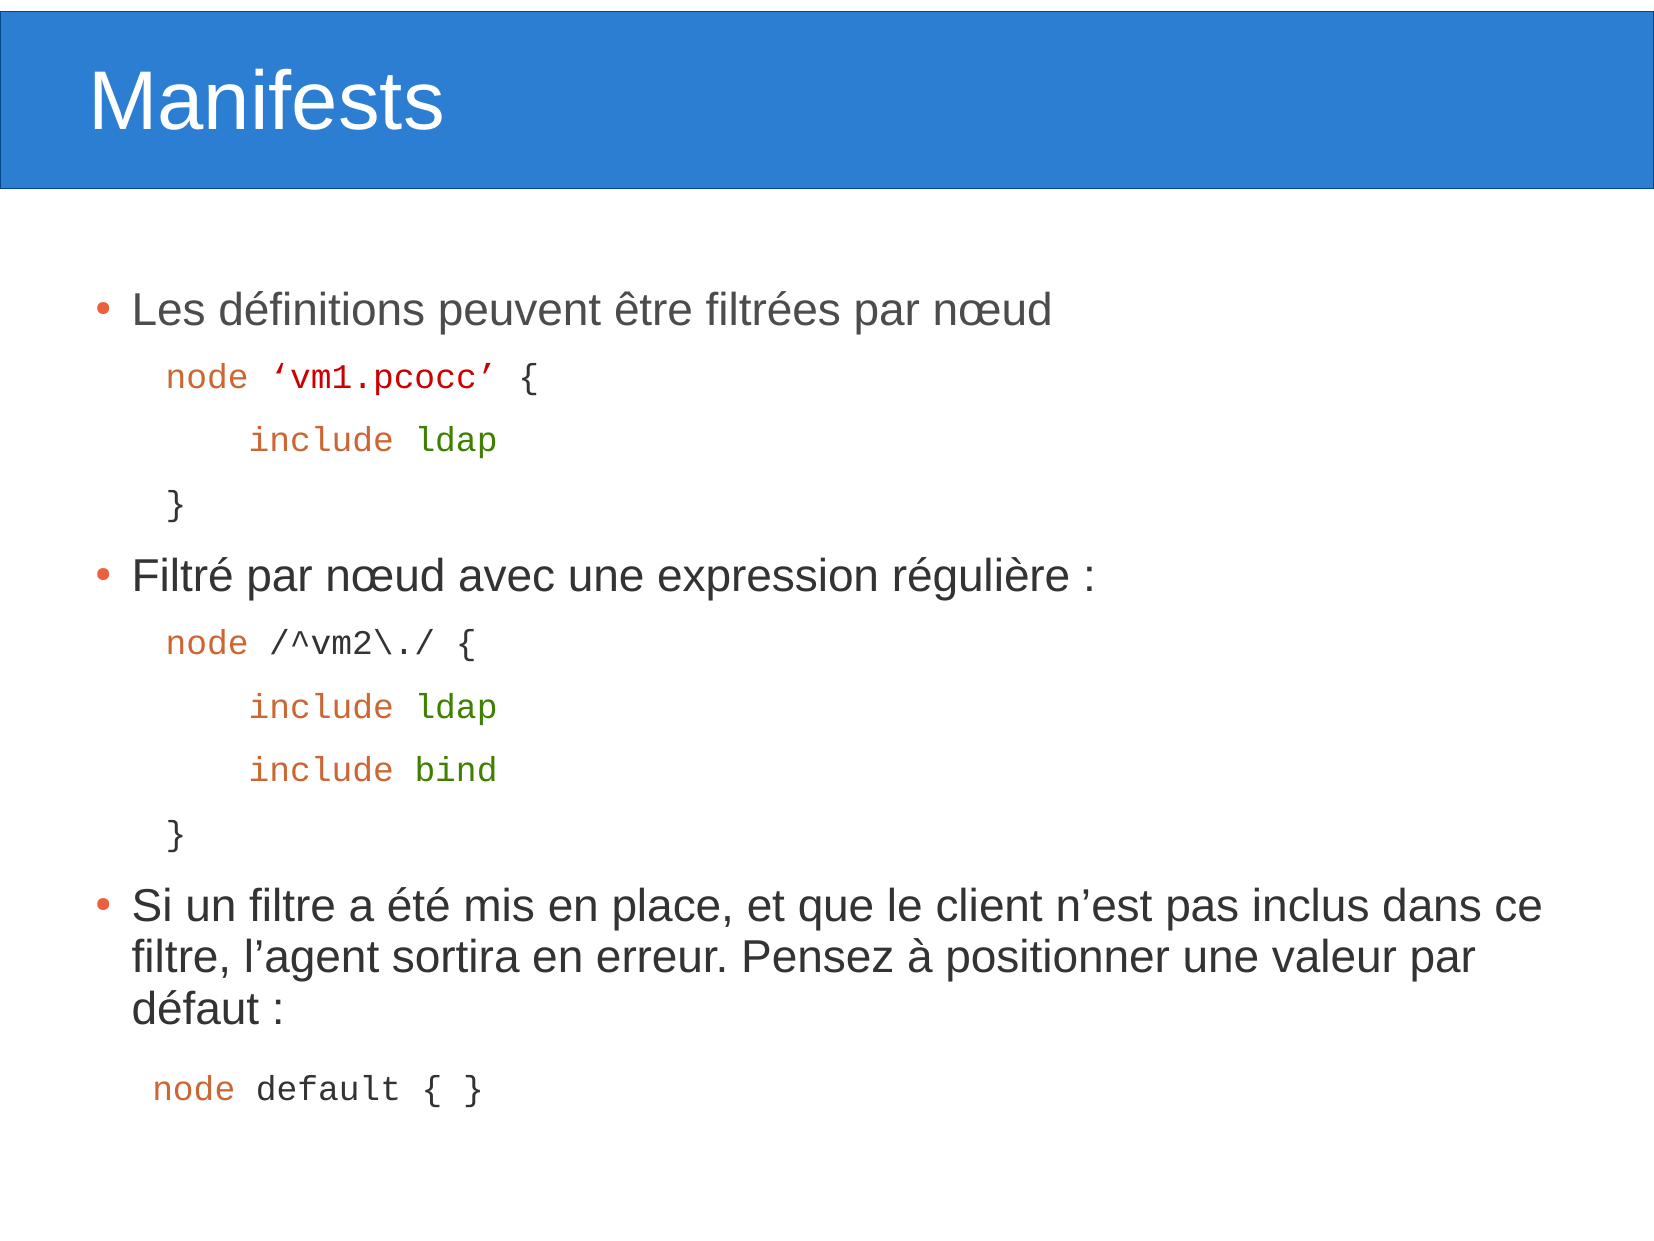

# Manifests
Les définitions peuvent être filtrées par nœud
 node ‘vm1.pcocc’ {
 include ldap
 }
Filtré par nœud avec une expression régulière :
 node /^vm2\./ {
 include ldap
 include bind
 }
Si un filtre a été mis en place, et que le client n’est pas inclus dans ce filtre, l’agent sortira en erreur. Pensez à positionner une valeur par défaut :
 node default { }